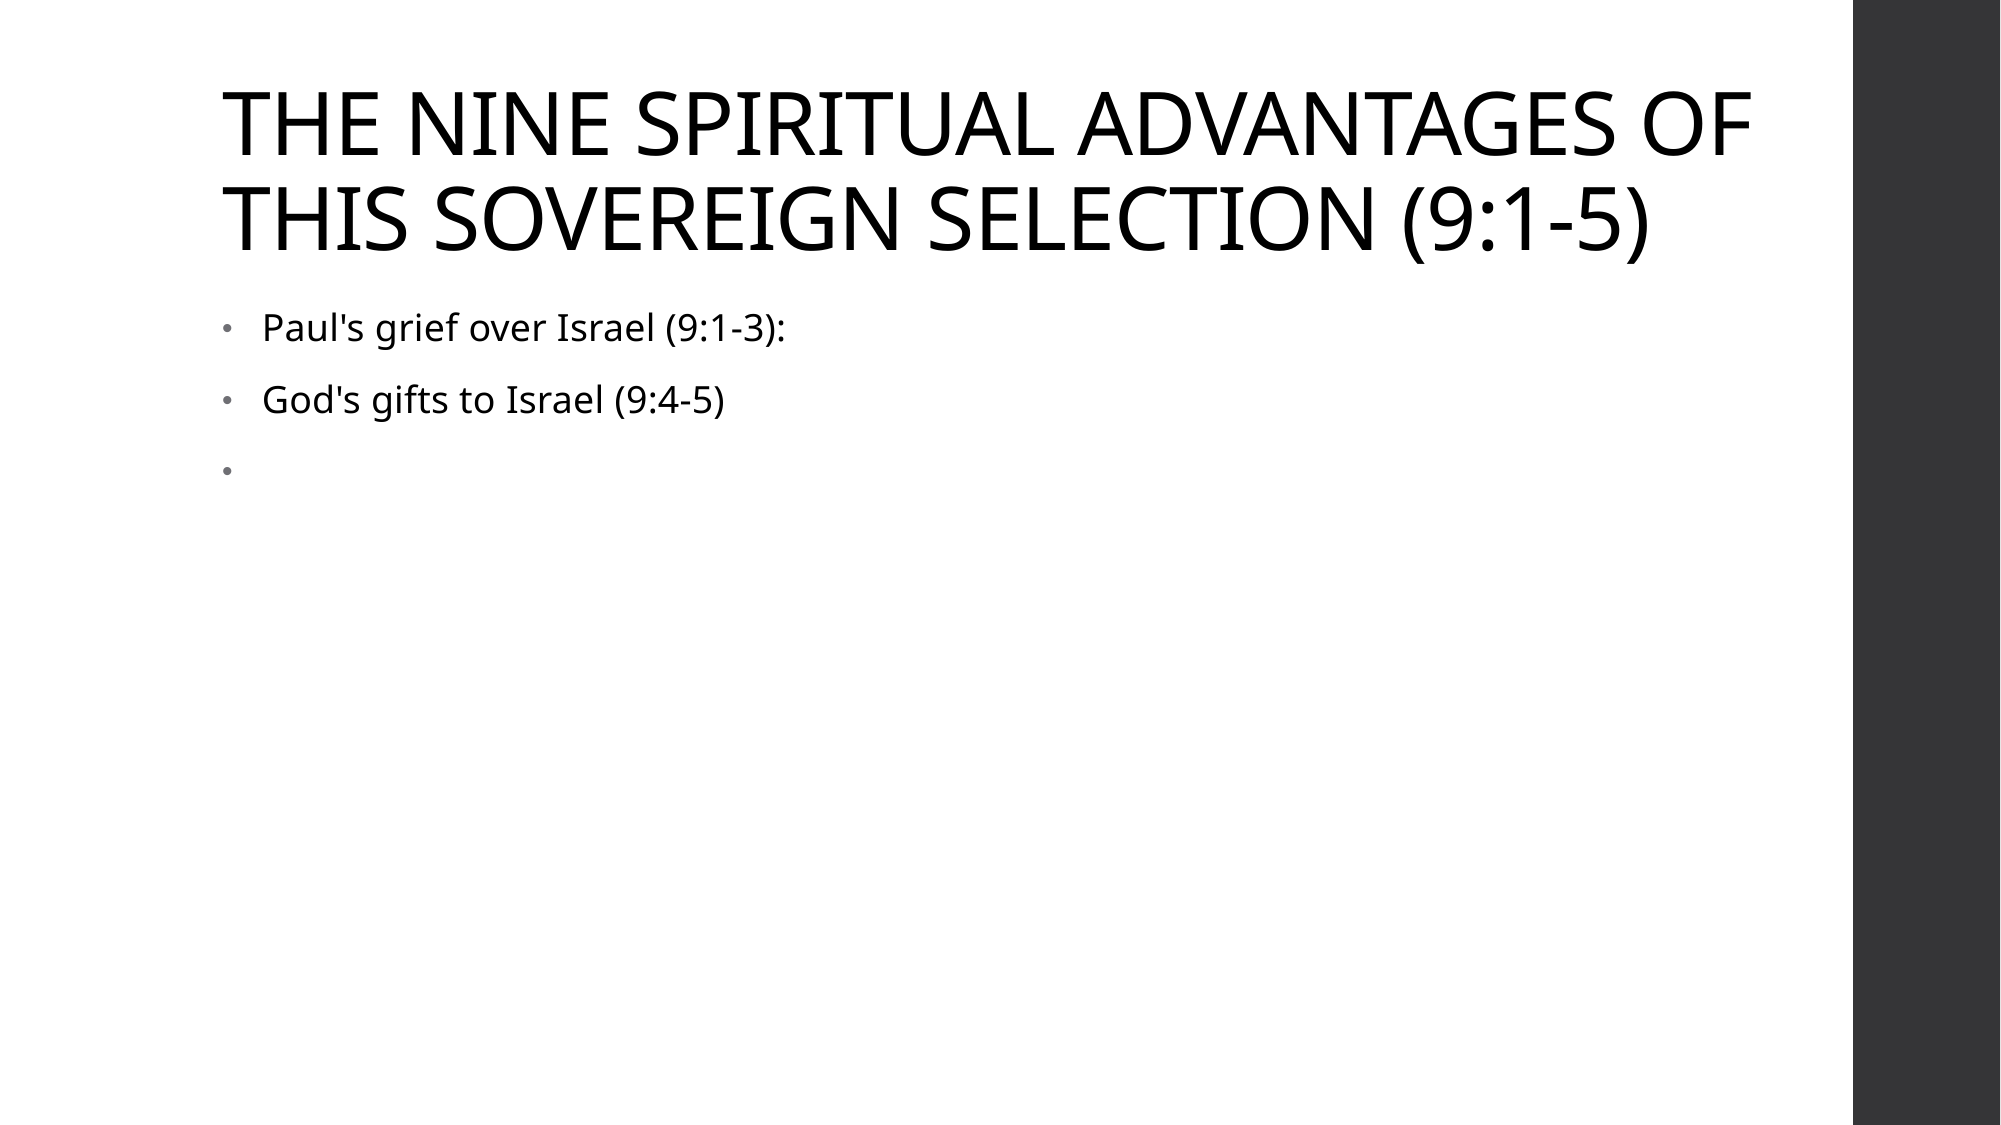

# THE NINE SPIRITUAL ADVANTAGES OF THIS SOVEREIGN SELECTION (9:1-5)
 Paul's grief over Israel (9:1-3):
 God's gifts to Israel (9:4-5)